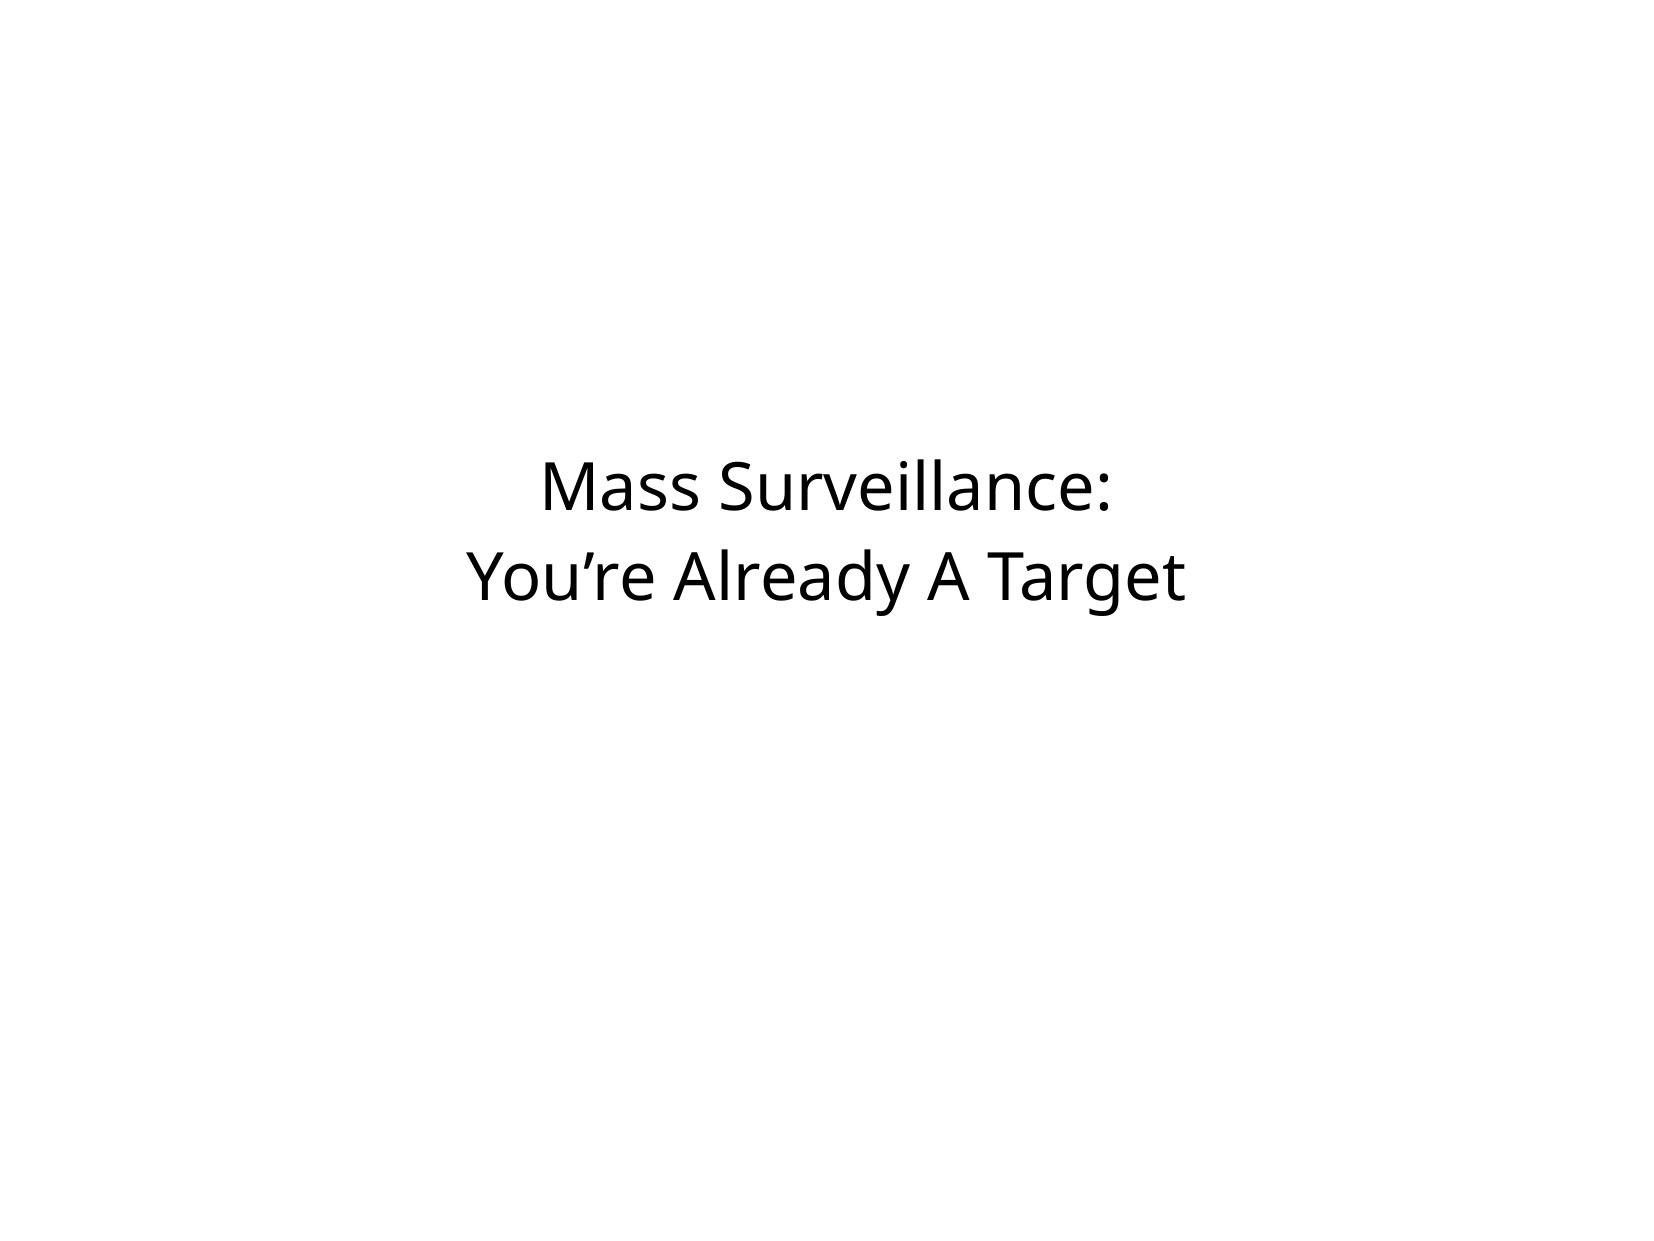

# Mass Surveillance:
You’re Already A Target